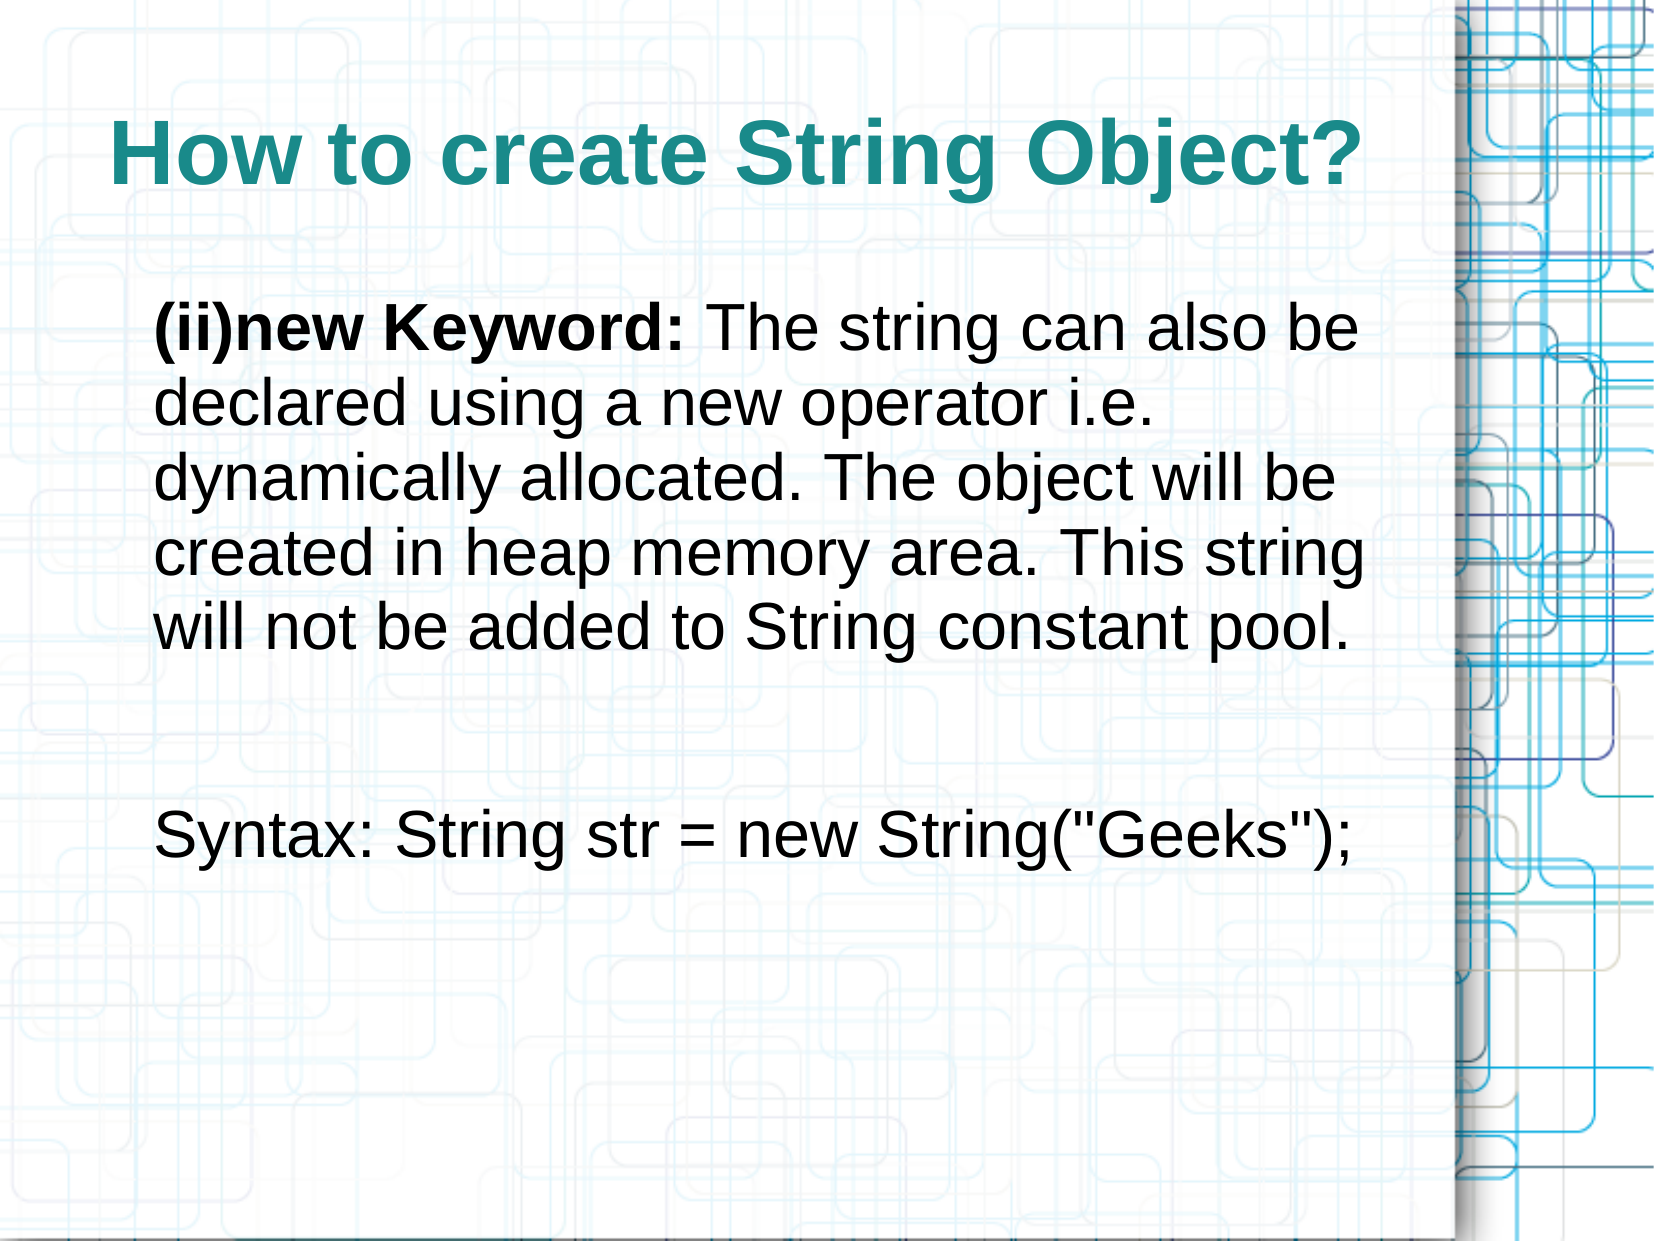

# How to create String Object?
(ii)new Keyword: The string can also be declared using a new operator i.e. dynamically allocated. The object will be created in heap memory area. This string will not be added to String constant pool.
Syntax: String str = new String("Geeks");